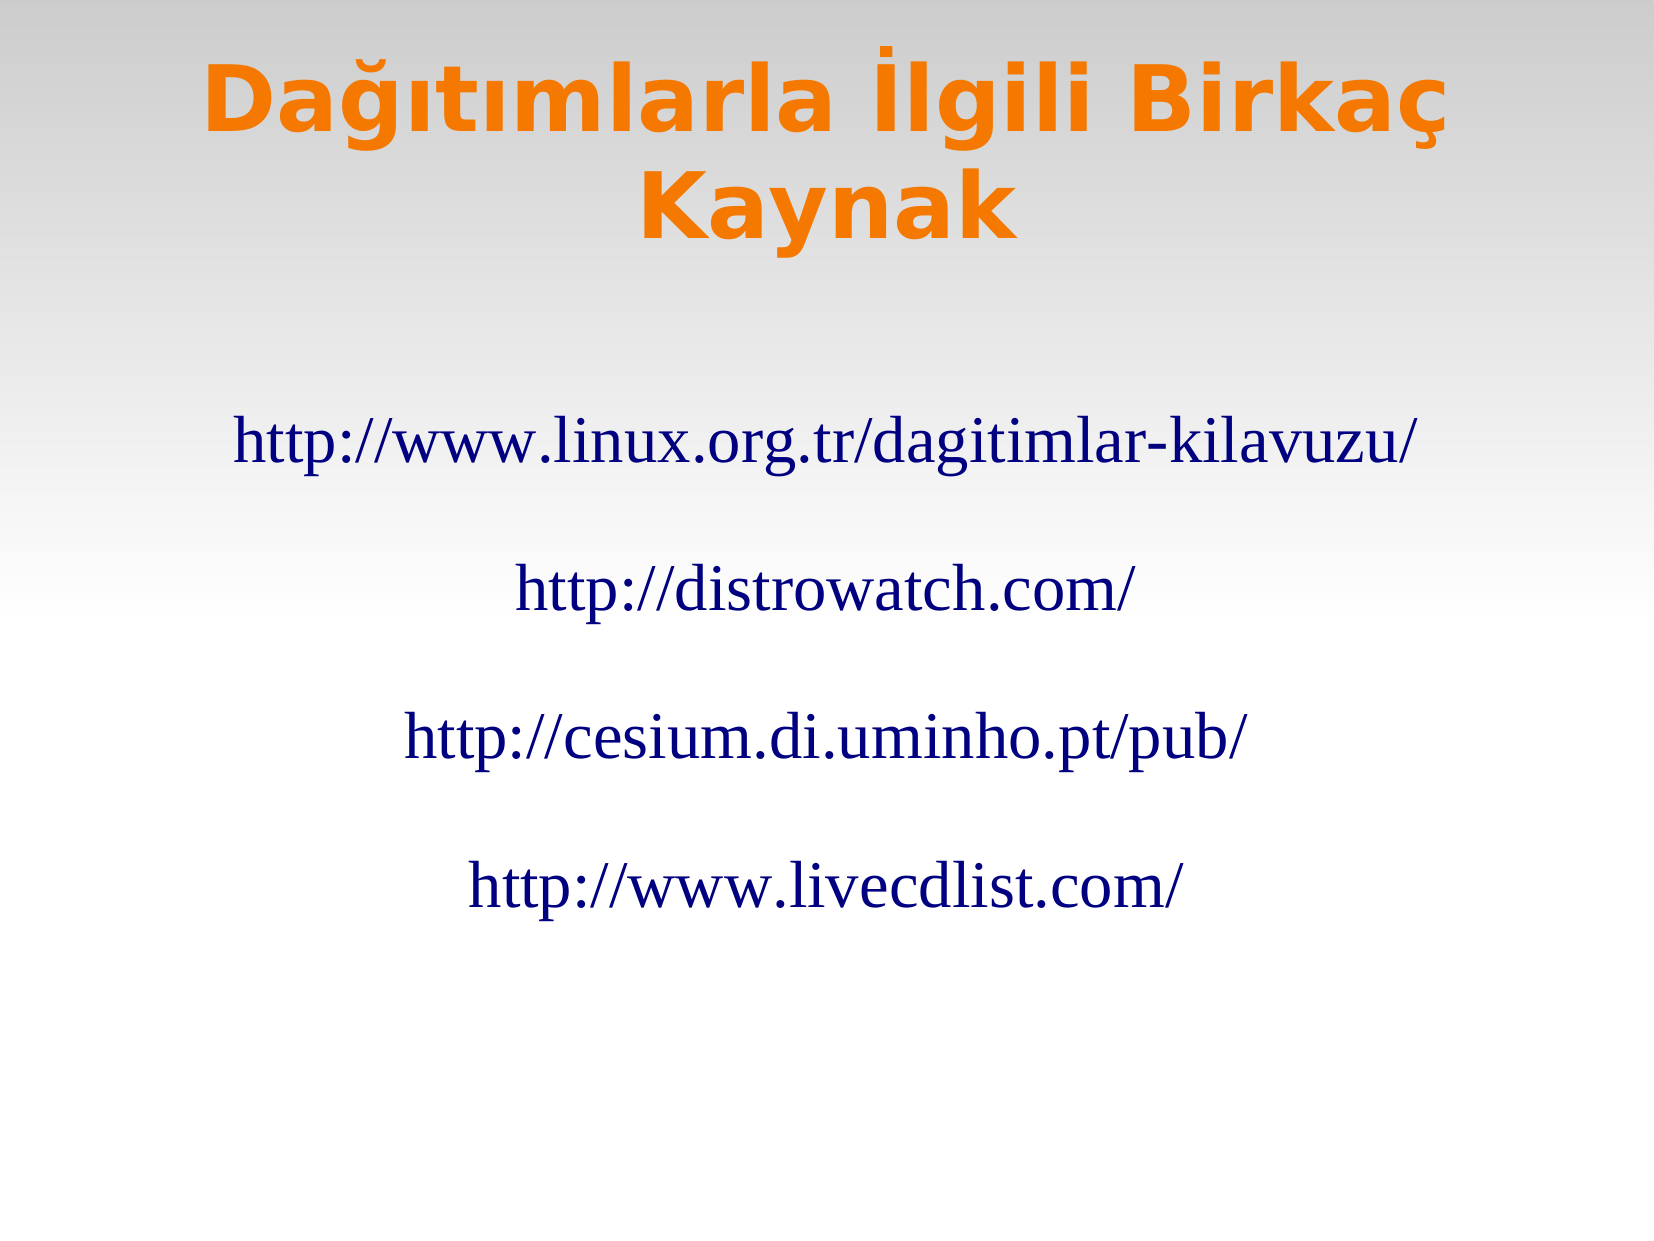

# Dağıtımlarla İlgili Birkaç Kaynak
http://www.linux.org.tr/dagitimlar-kilavuzu/
http://distrowatch.com/
http://cesium.di.uminho.pt/pub/
http://www.livecdlist.com/